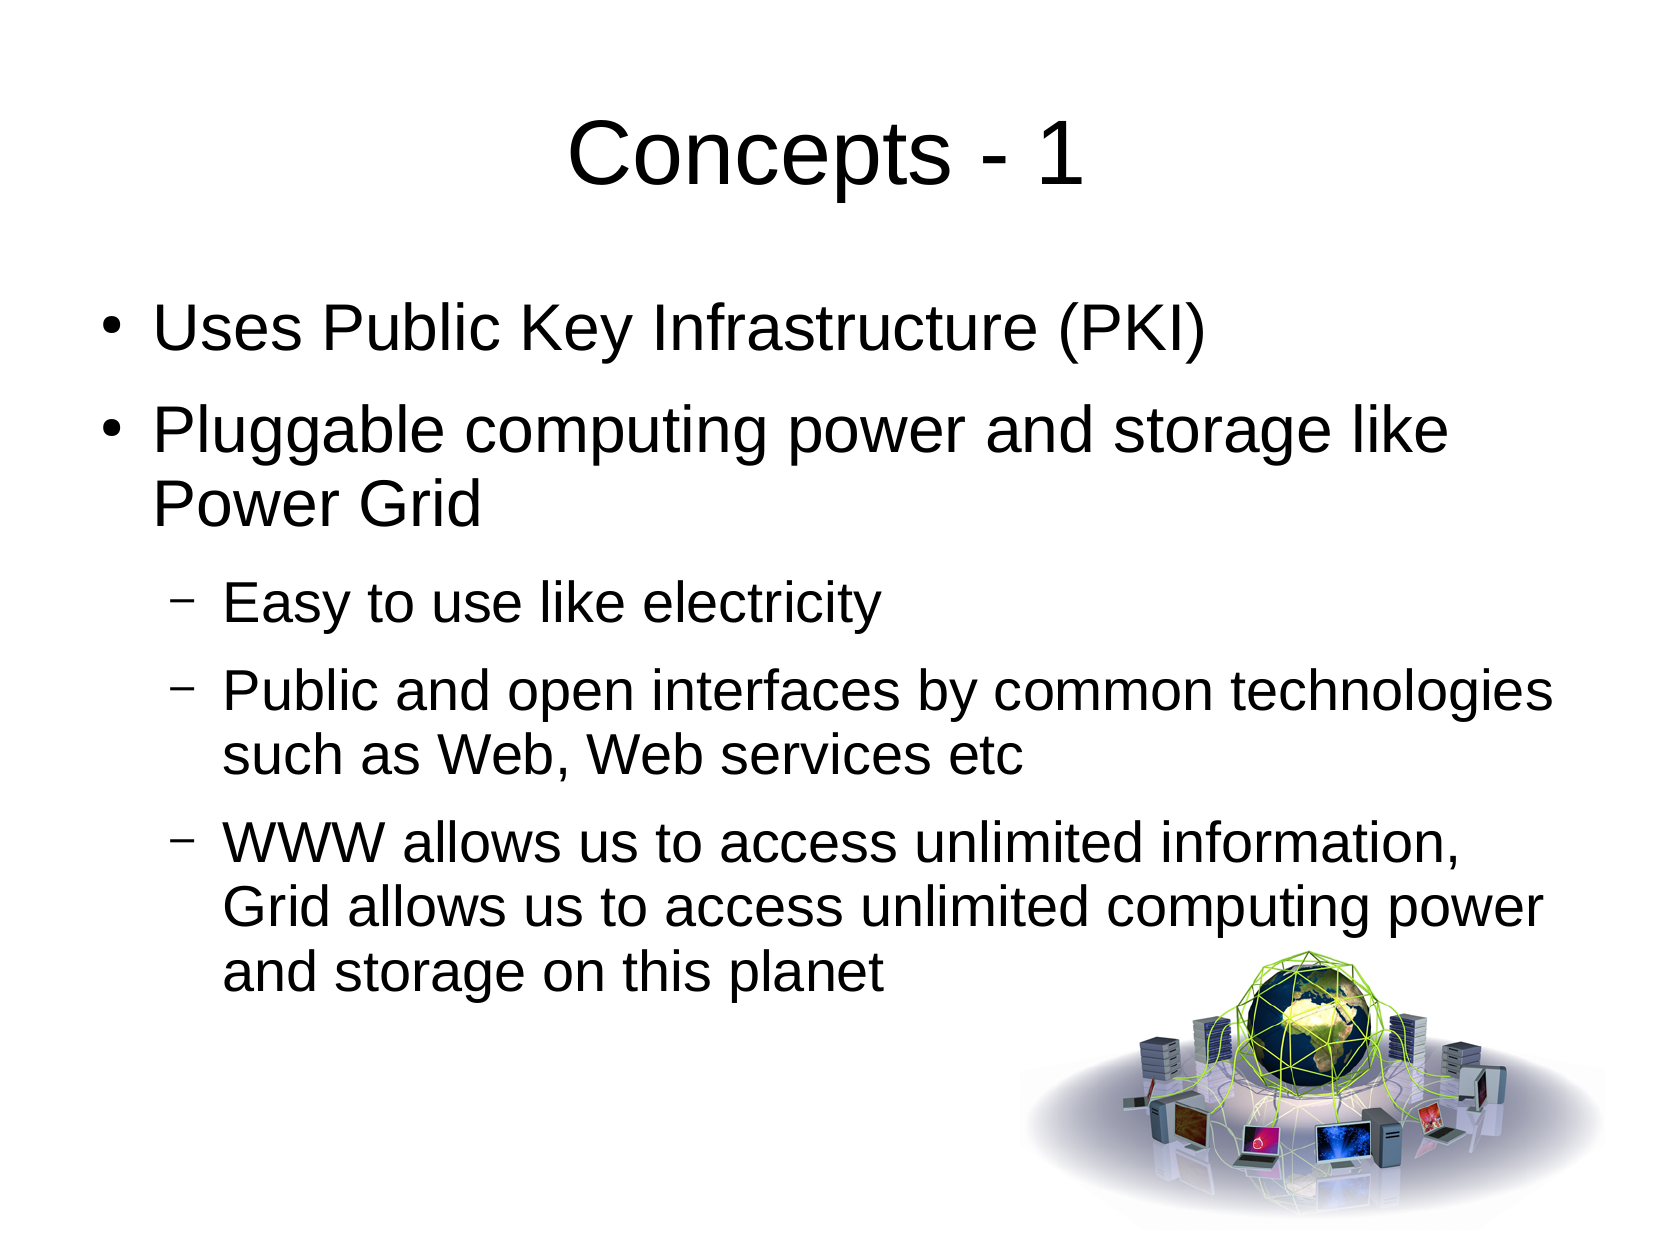

# Concepts - 1
Uses Public Key Infrastructure (PKI)
Pluggable computing power and storage like Power Grid
Easy to use like electricity
Public and open interfaces by common technologies such as Web, Web services etc
WWW allows us to access unlimited information, Grid allows us to access unlimited computing power and storage on this planet
9